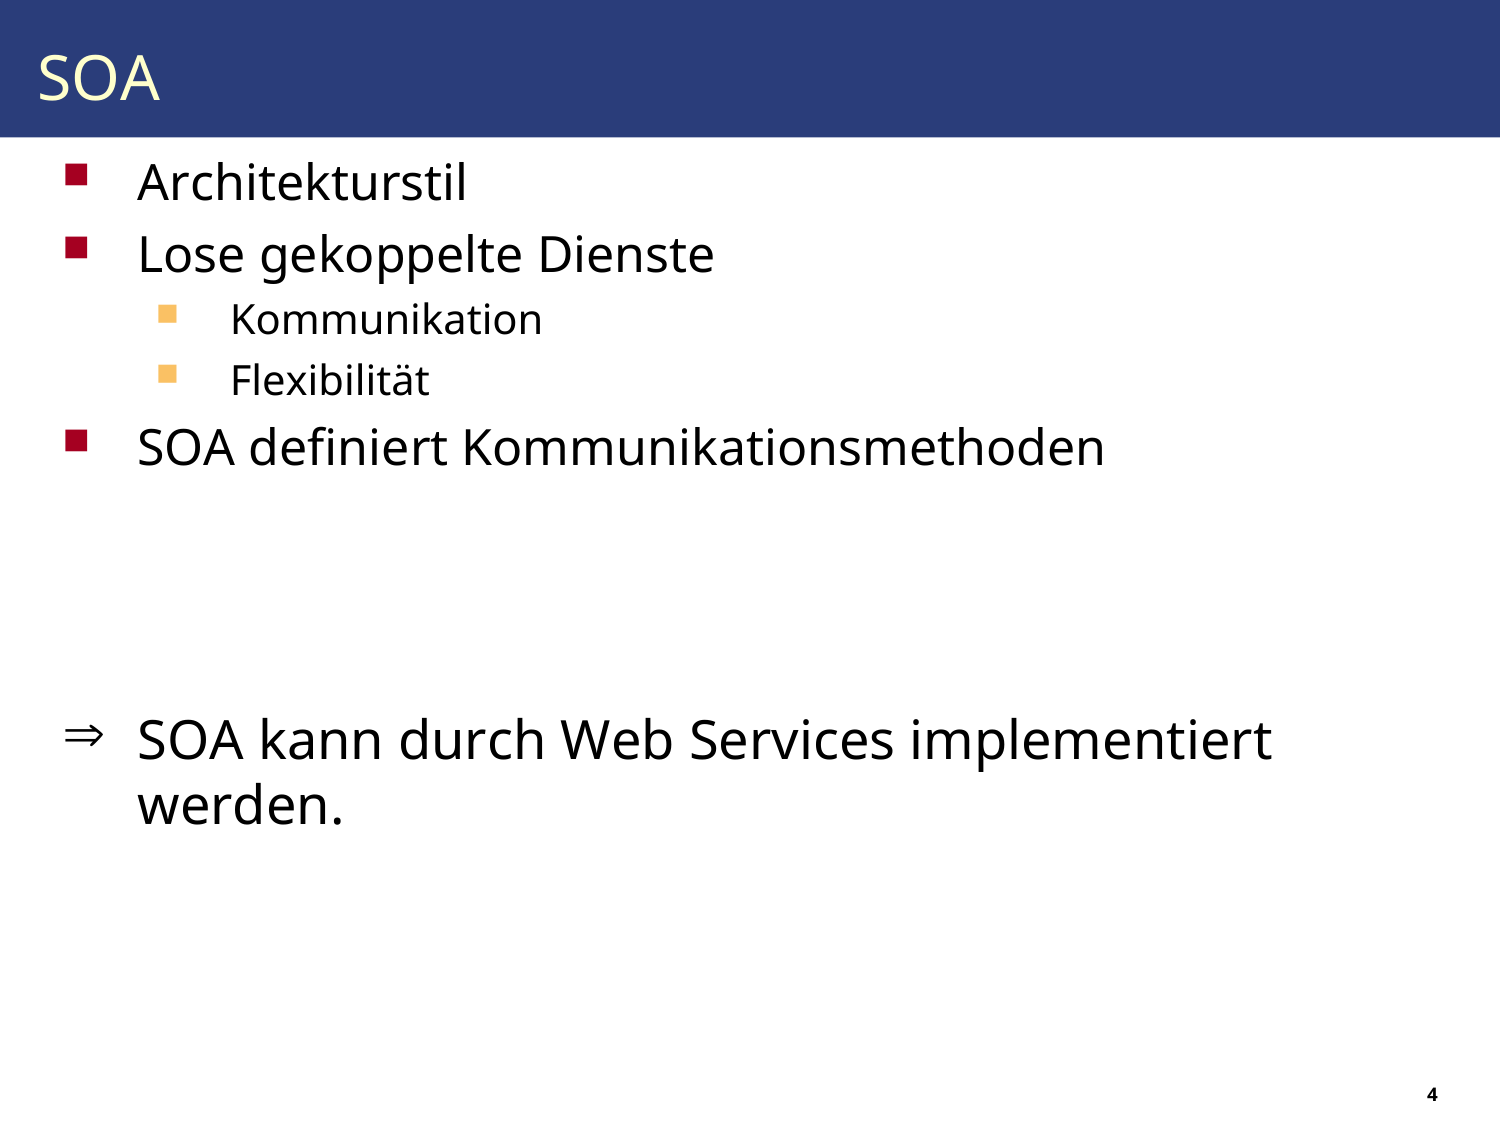

SOA
Architekturstil
Lose gekoppelte Dienste
Kommunikation
Flexibilität
SOA definiert Kommunikationsmethoden
SOA kann durch Web Services implementiert werden.